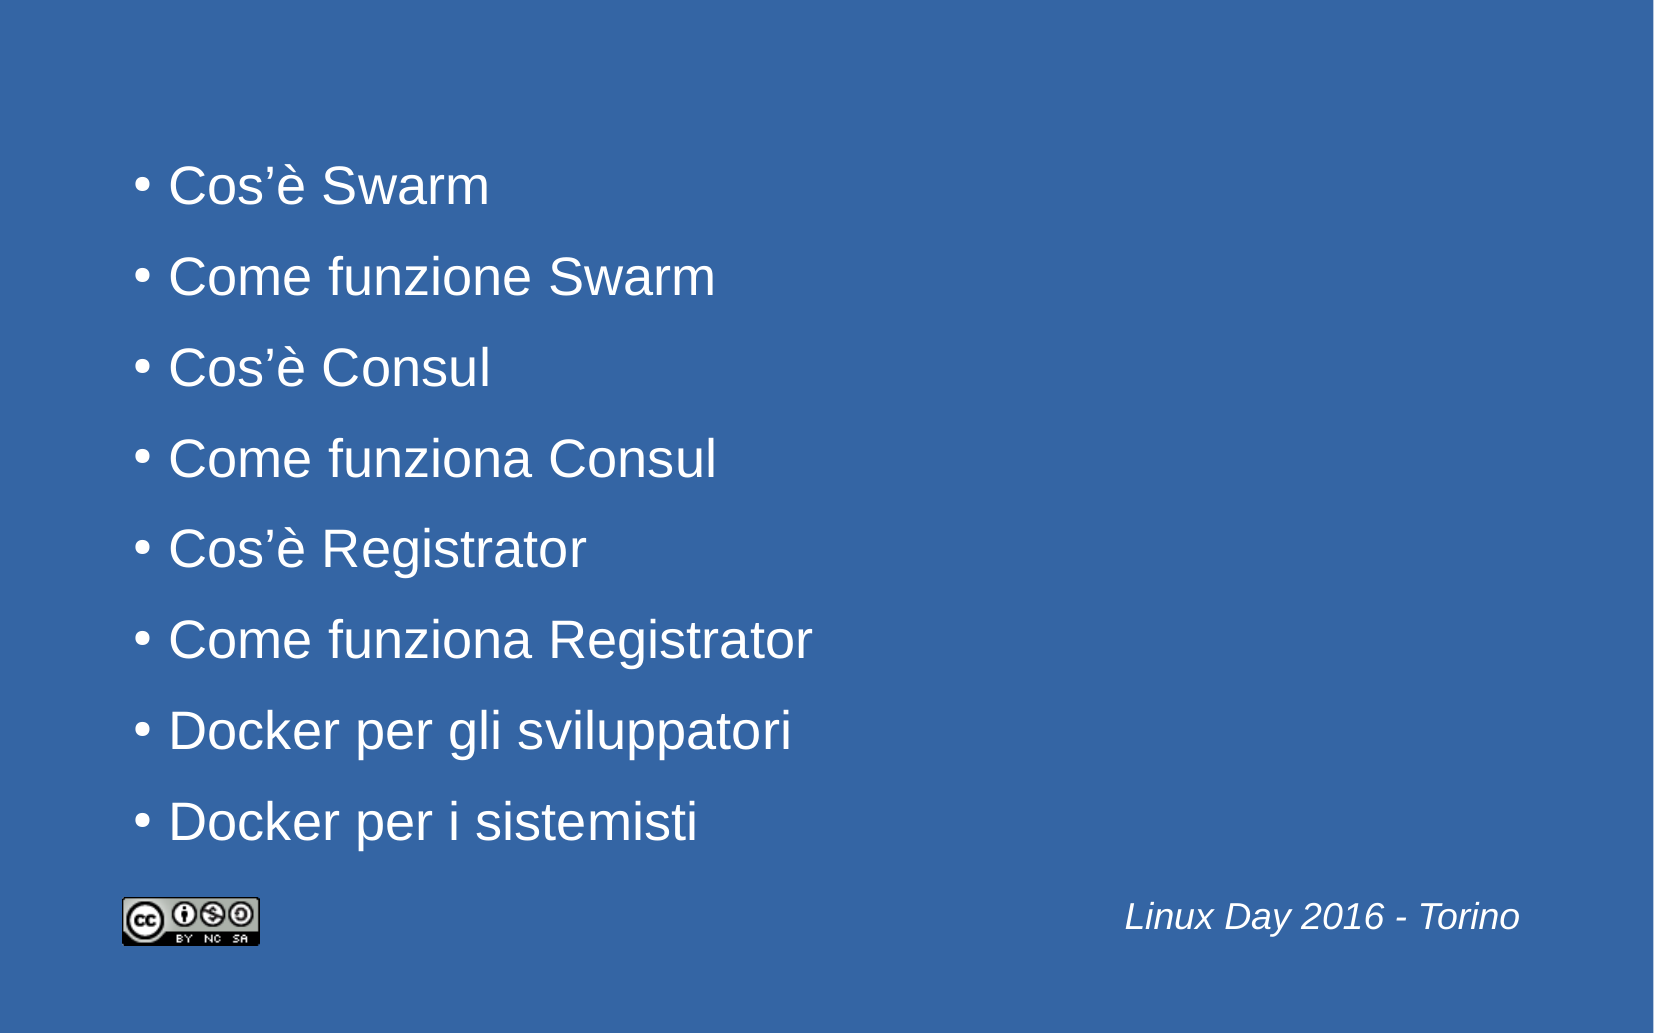

Cos’è Swarm
Come funzione Swarm
Cos’è Consul
Come funziona Consul
Cos’è Registrator
Come funziona Registrator
Docker per gli sviluppatori
Docker per i sistemisti
Linux Day 2016 - Torino